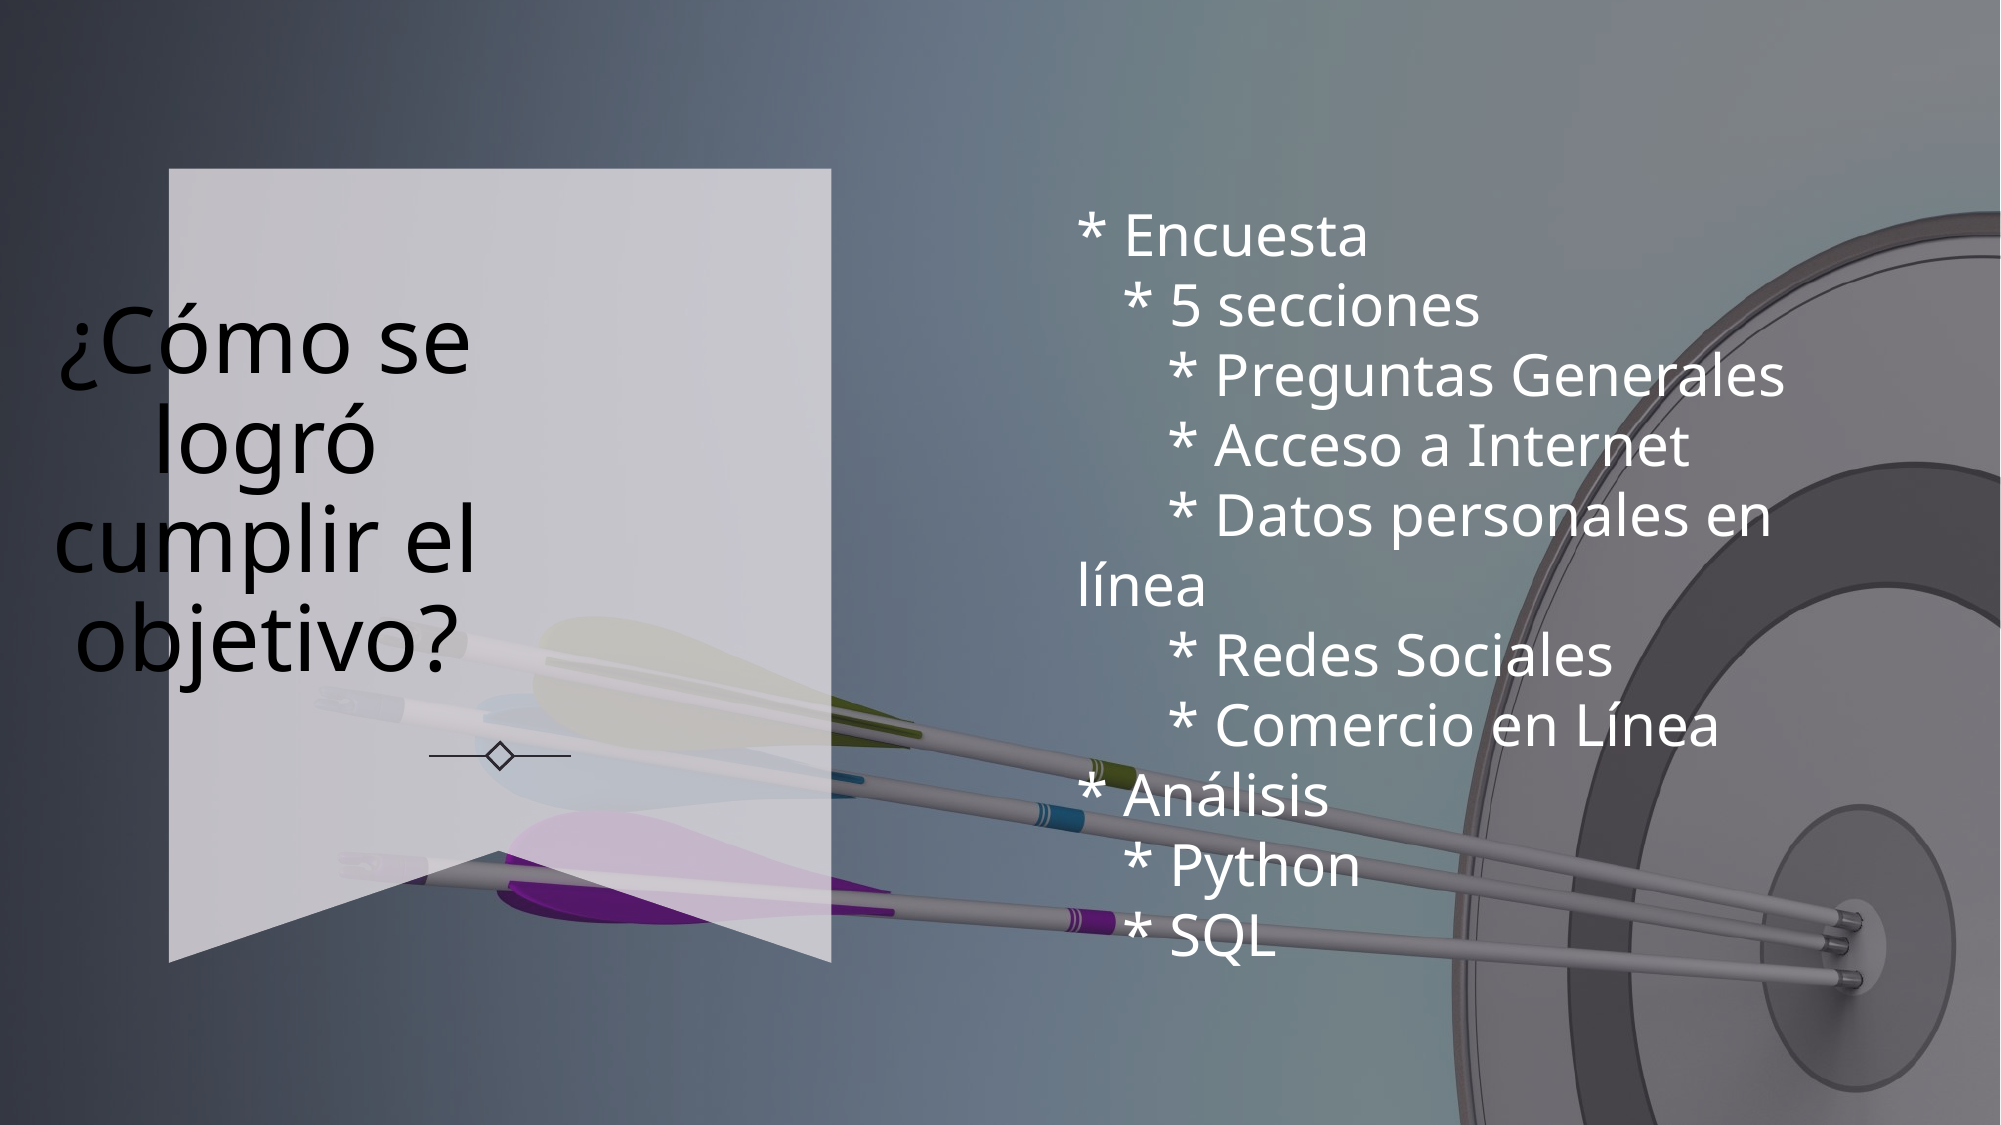

#
* Encuesta
   * 5 secciones
      * Preguntas Generales
      * Acceso a Internet
      * Datos personales en línea
      * Redes Sociales
      * Comercio en Línea
* Análisis
   * Python
   * SQL
¿Cómo se logró cumplir el objetivo?